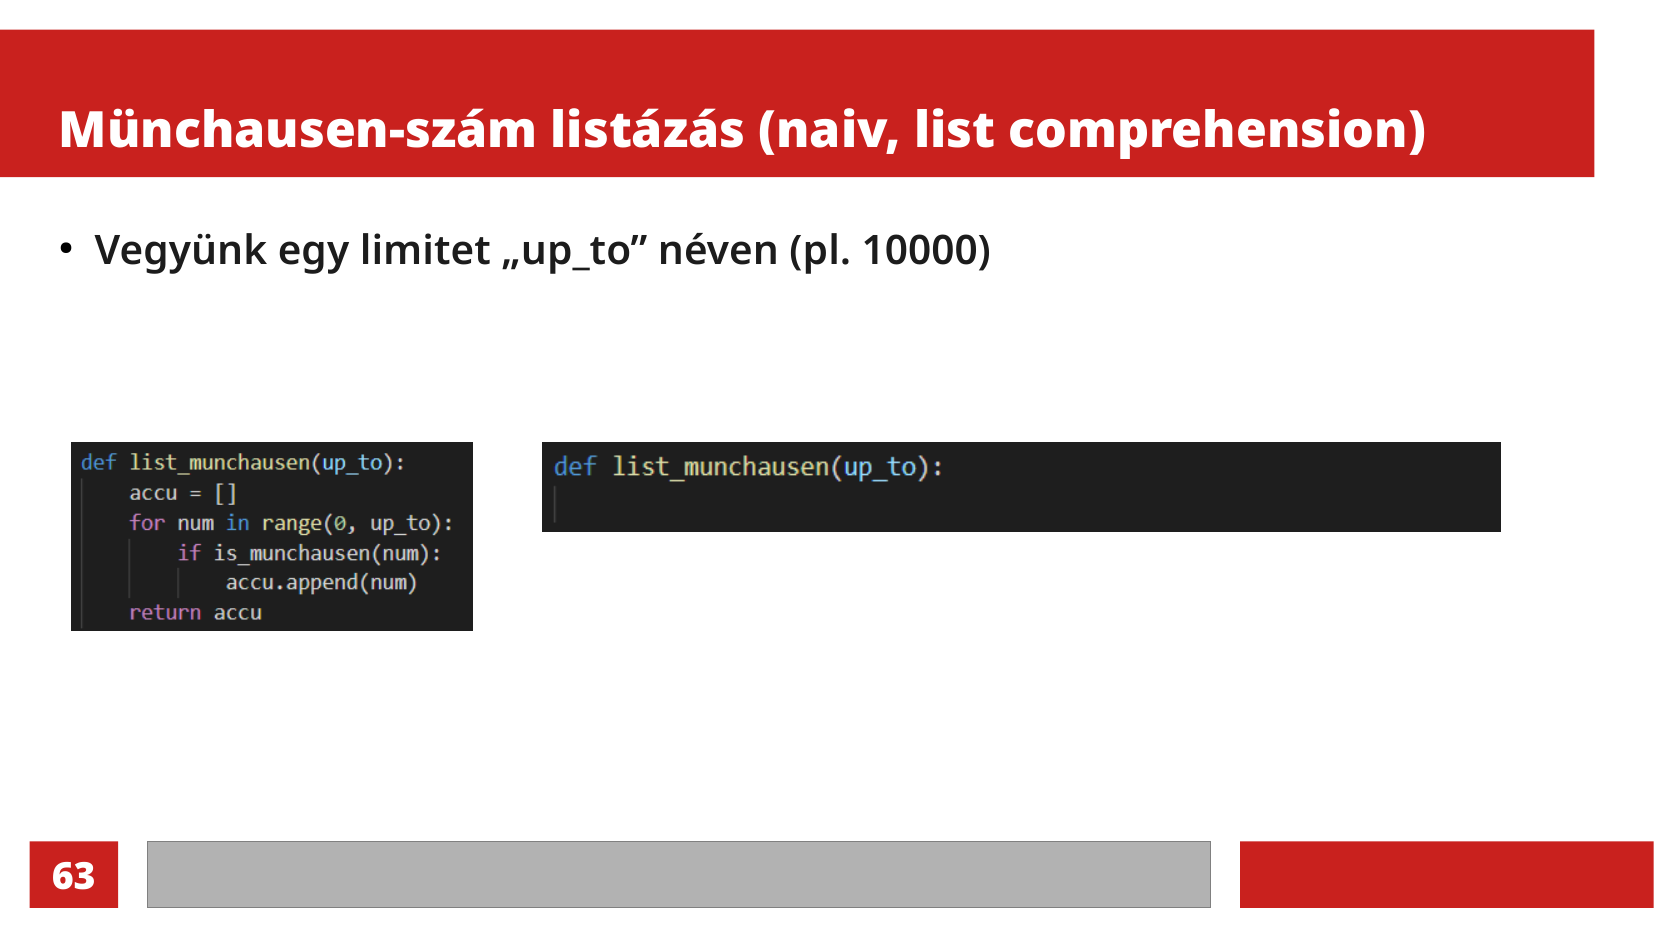

# Münchausen-szám listázás (naiv, list comprehension)
Vegyünk egy limitet „up_to” néven (pl. 10000)
63